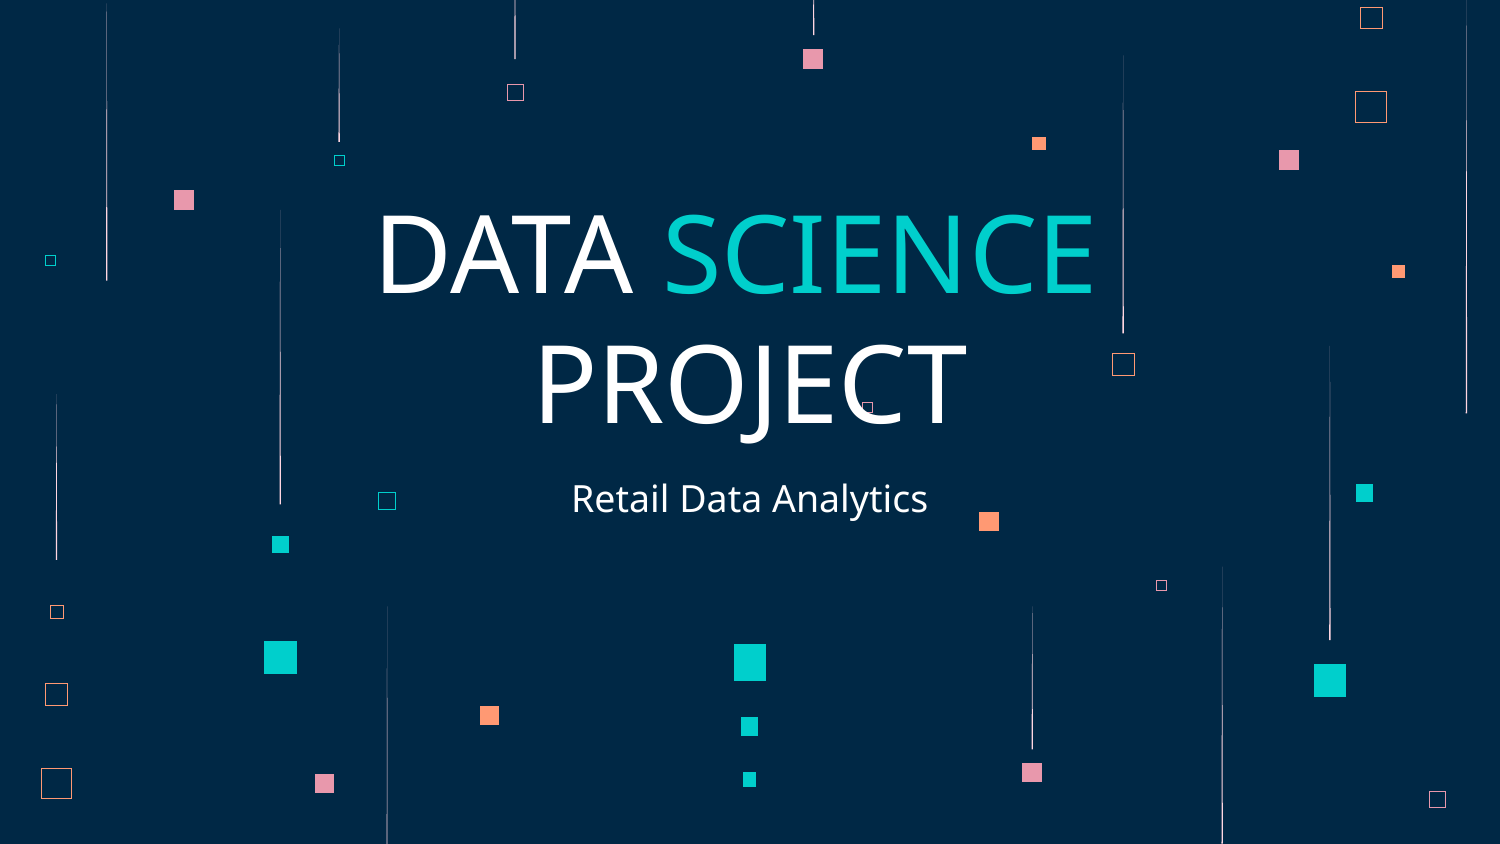

DATA SCIENCE
PROJECT
# Retail Data Analytics